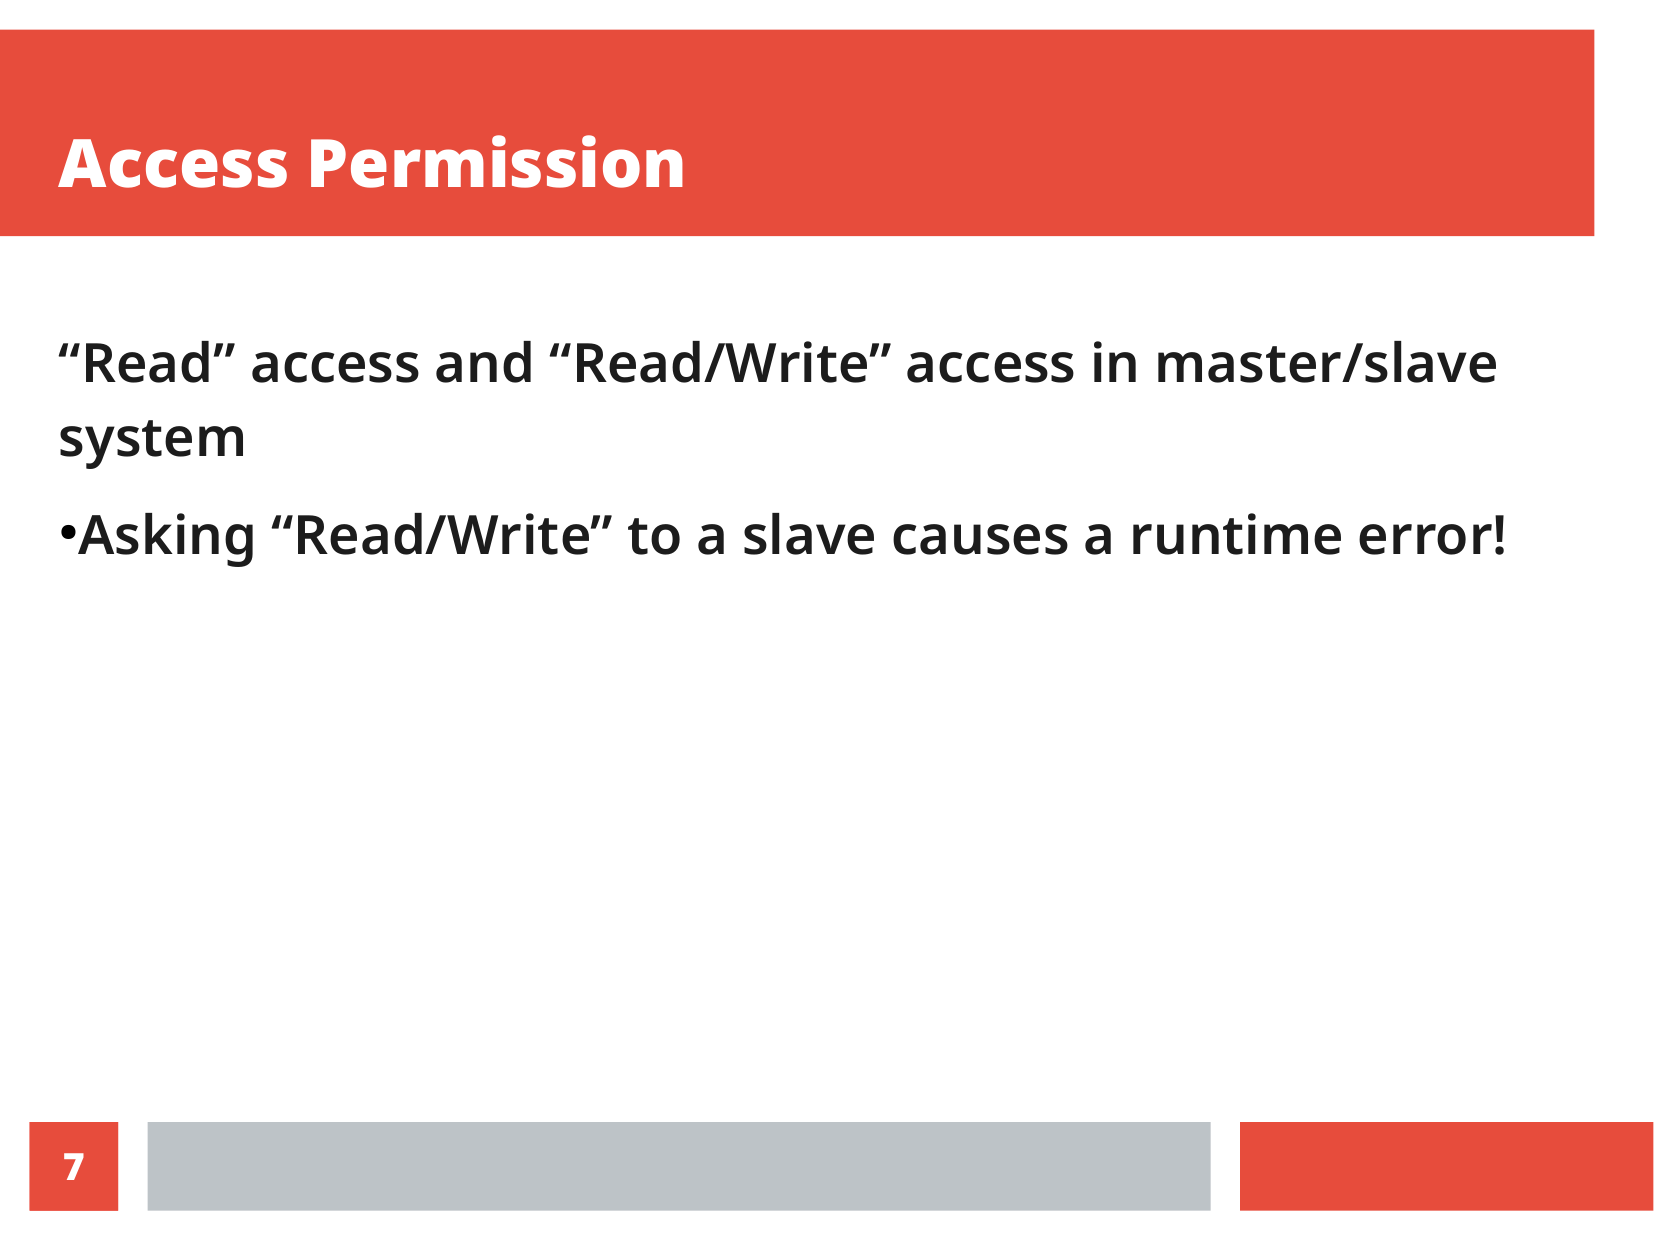

# Access Permission
“Read” access and “Read/Write” access in master/slave system
Asking “Read/Write” to a slave causes a runtime error!
7